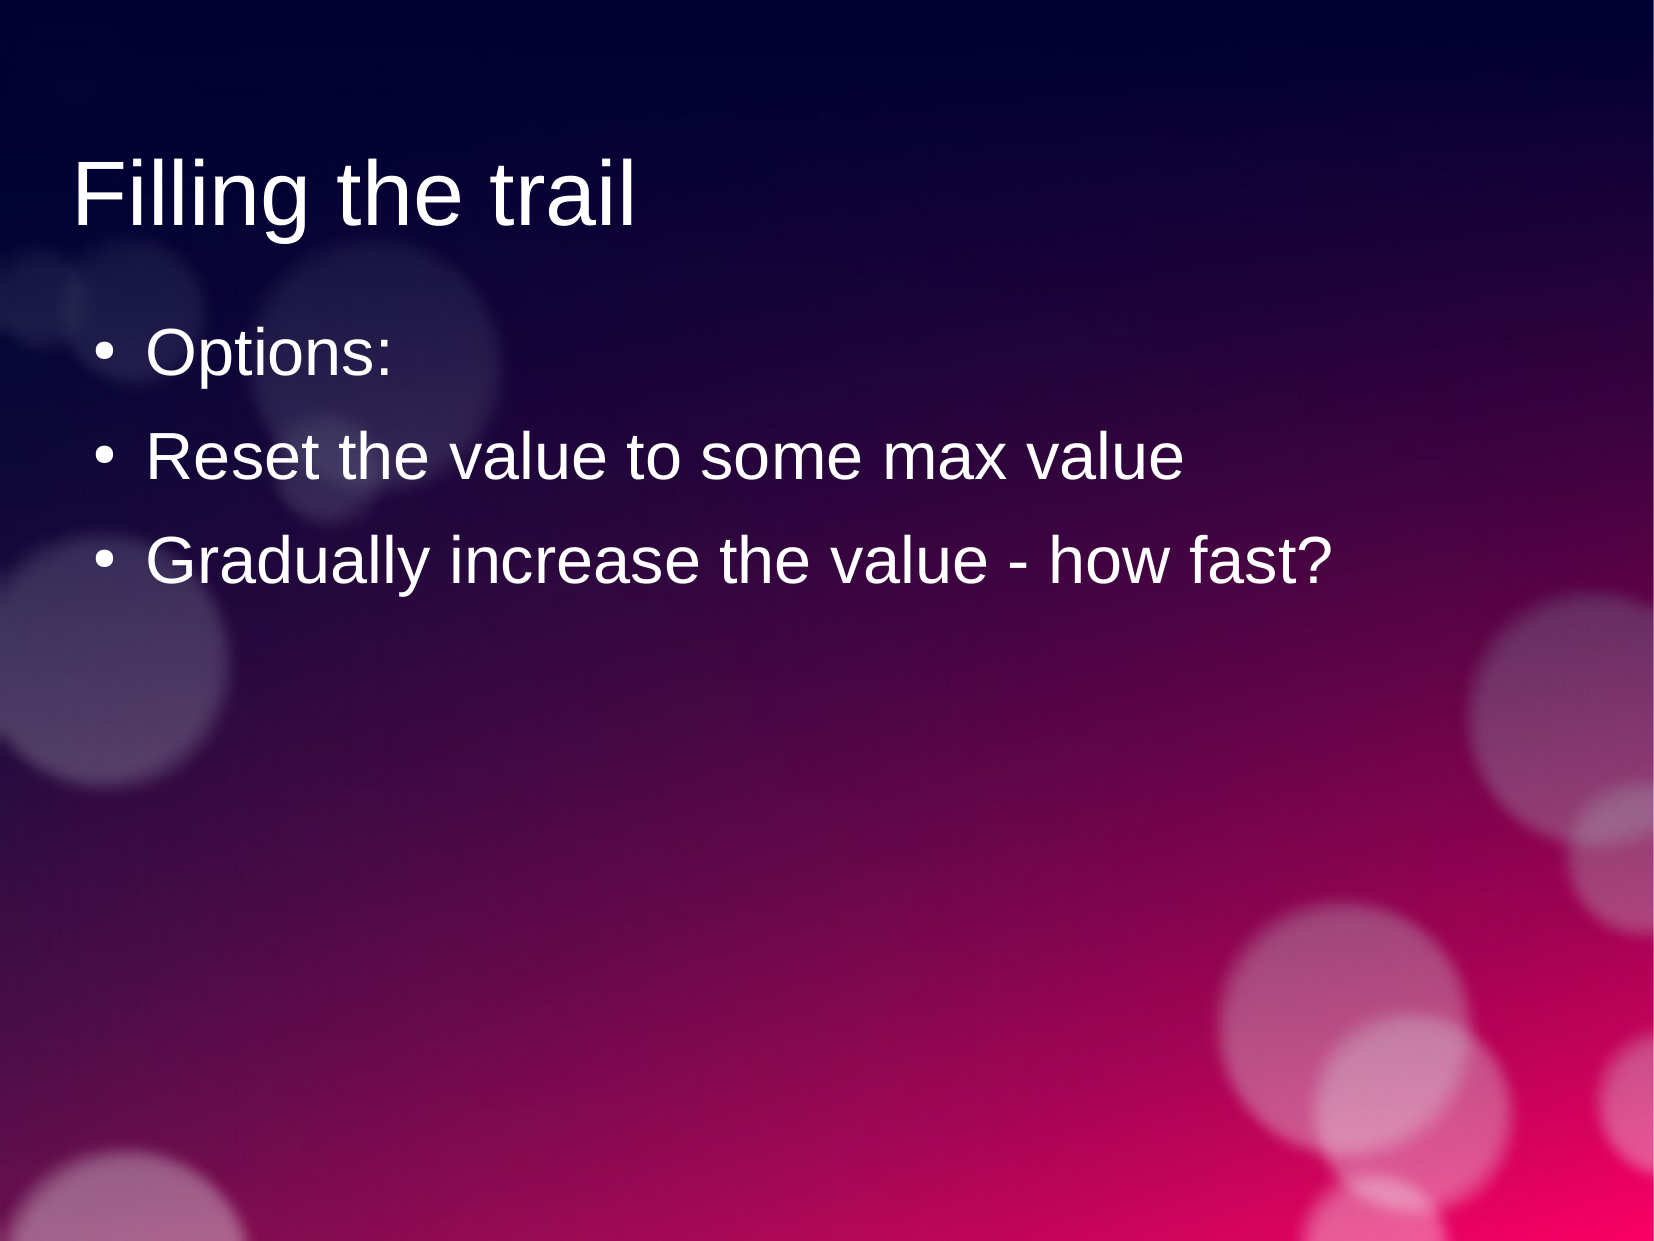

# Filling the trail
Options:
Reset the value to some max value
Gradually increase the value - how fast?